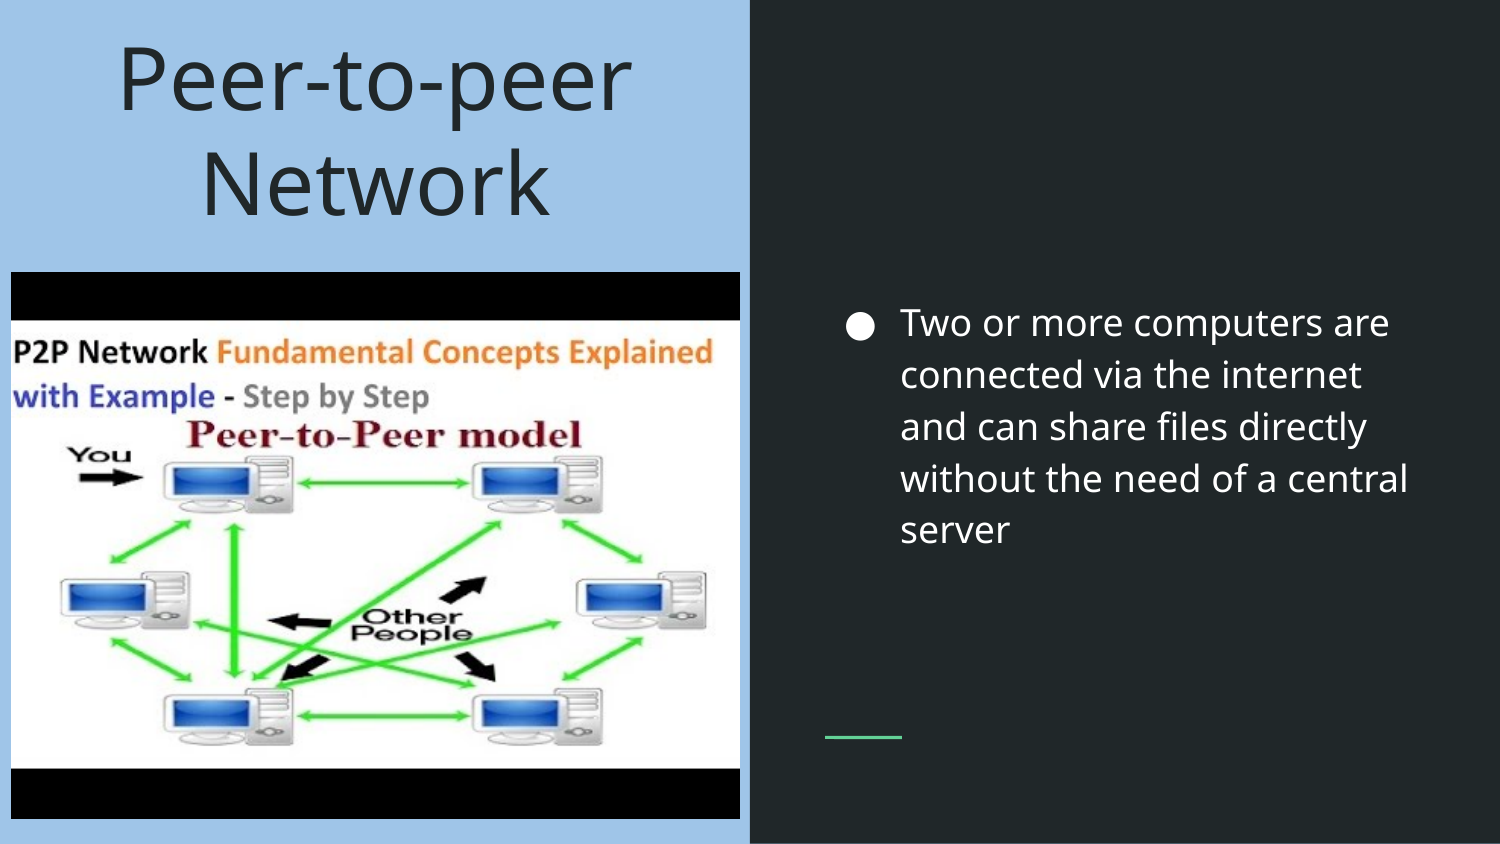

# Peer-to-peer Network
Two or more computers are connected via the internet and can share files directly without the need of a central server